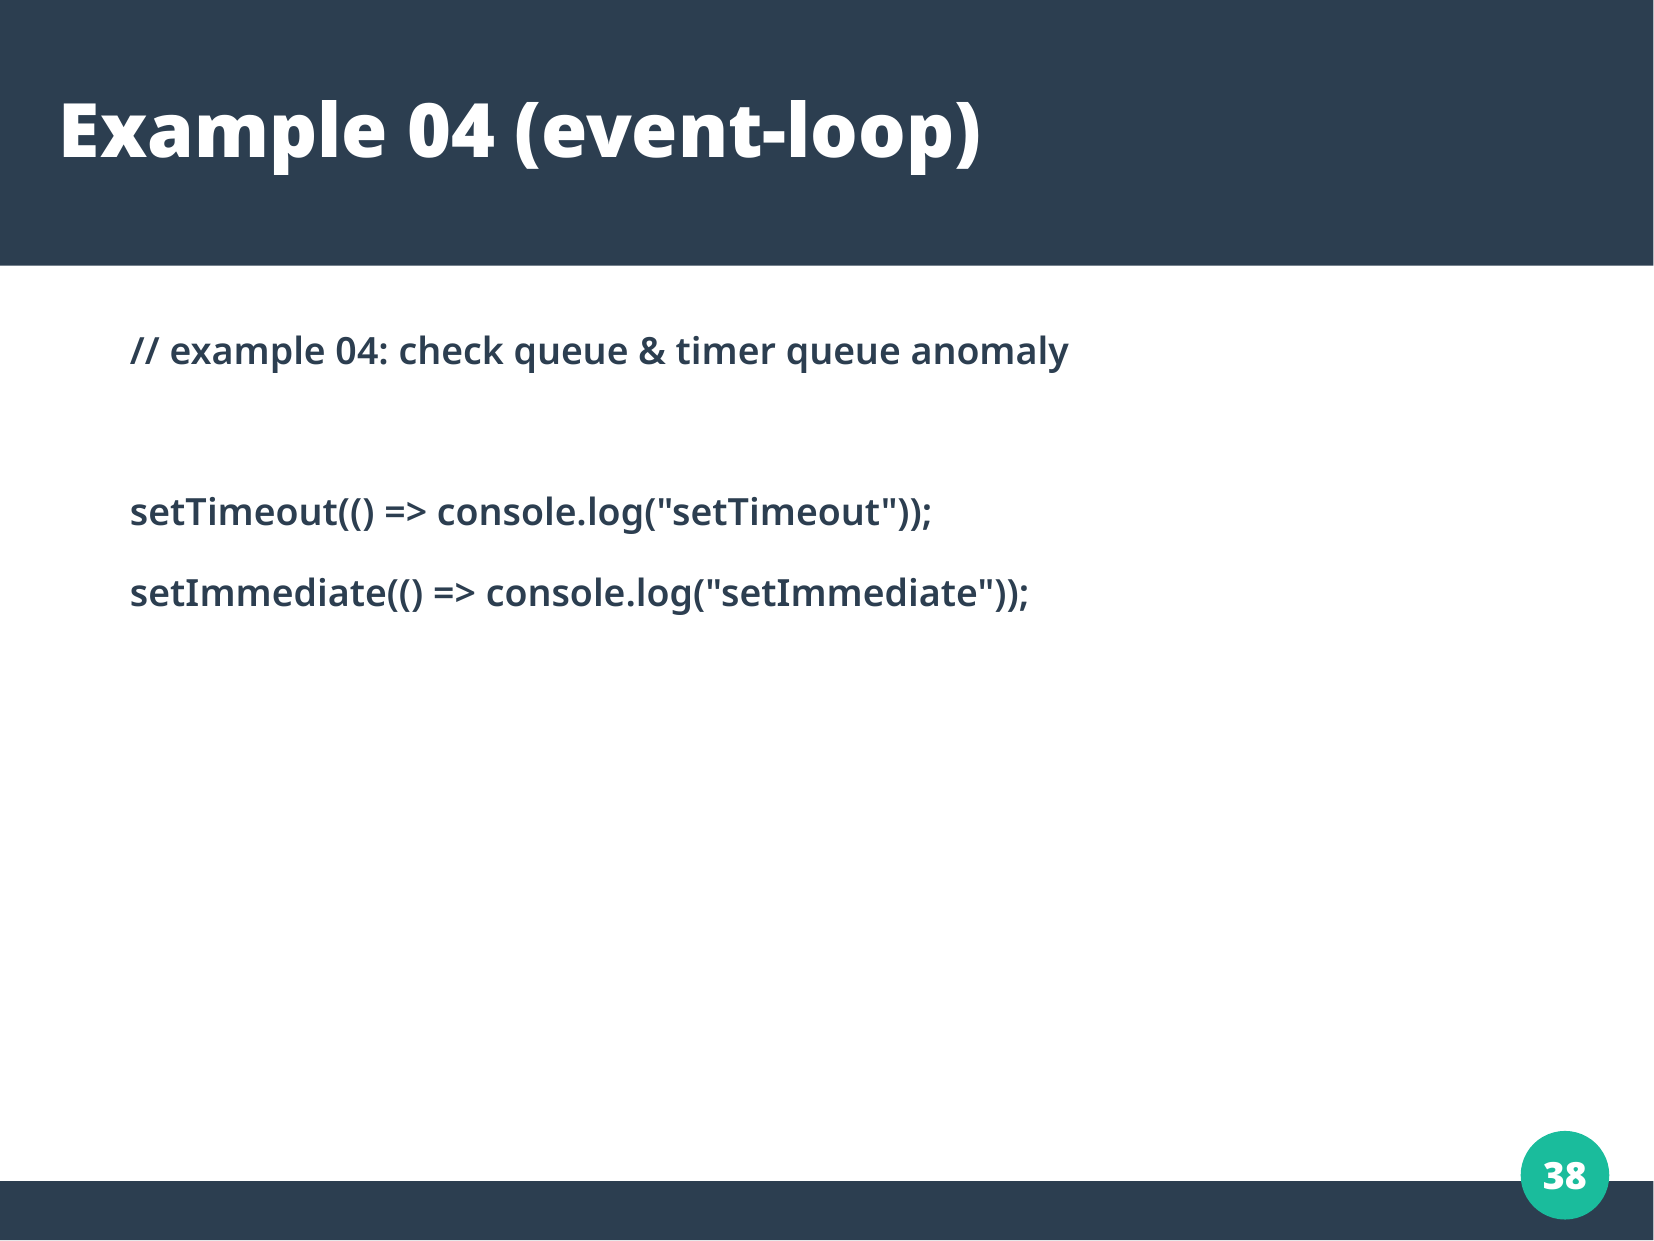

# Example 04 (event-loop)
// example 04: check queue & timer queue anomaly
setTimeout(() => console.log("setTimeout"));
setImmediate(() => console.log("setImmediate"));
38